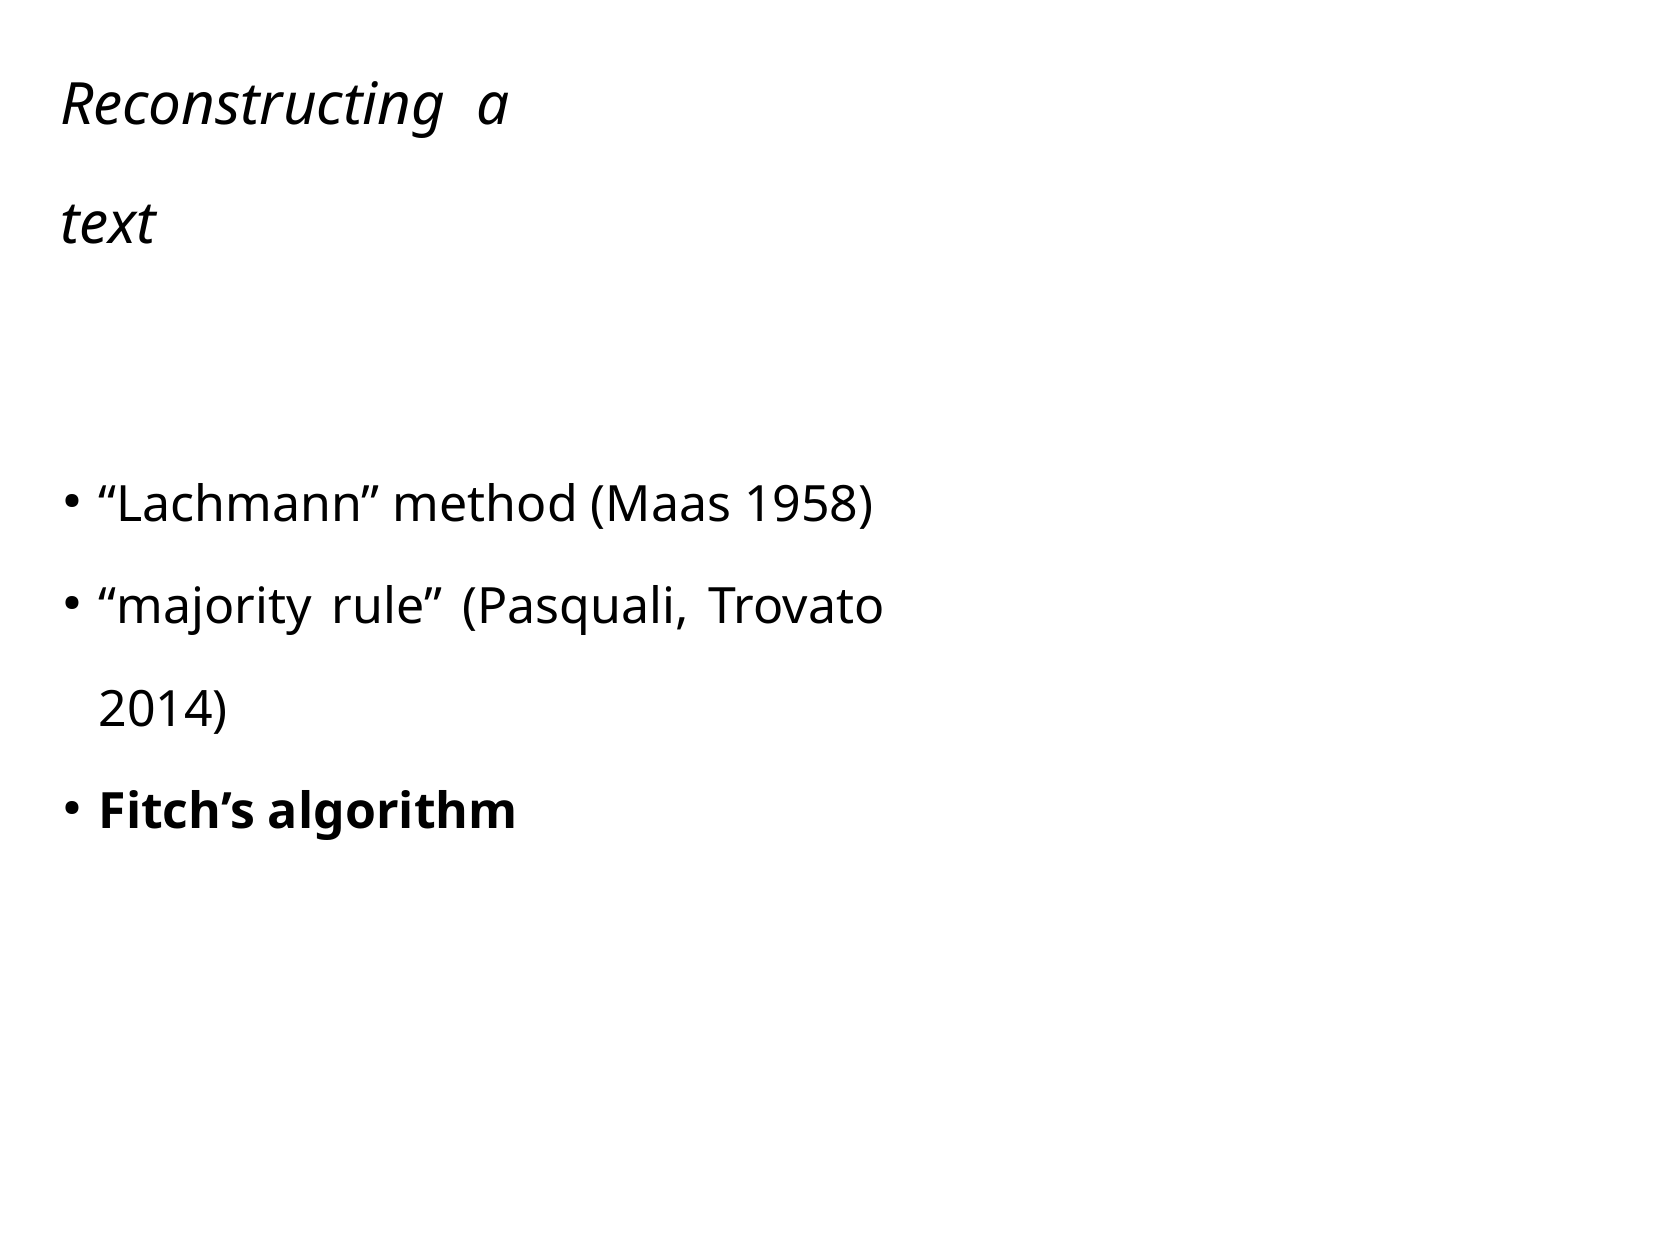

Reconstructing a text
“Lachmann” method (Maas 1958)
“majority rule” (Pasquali, Trovato 2014)
Fitch’s algorithm